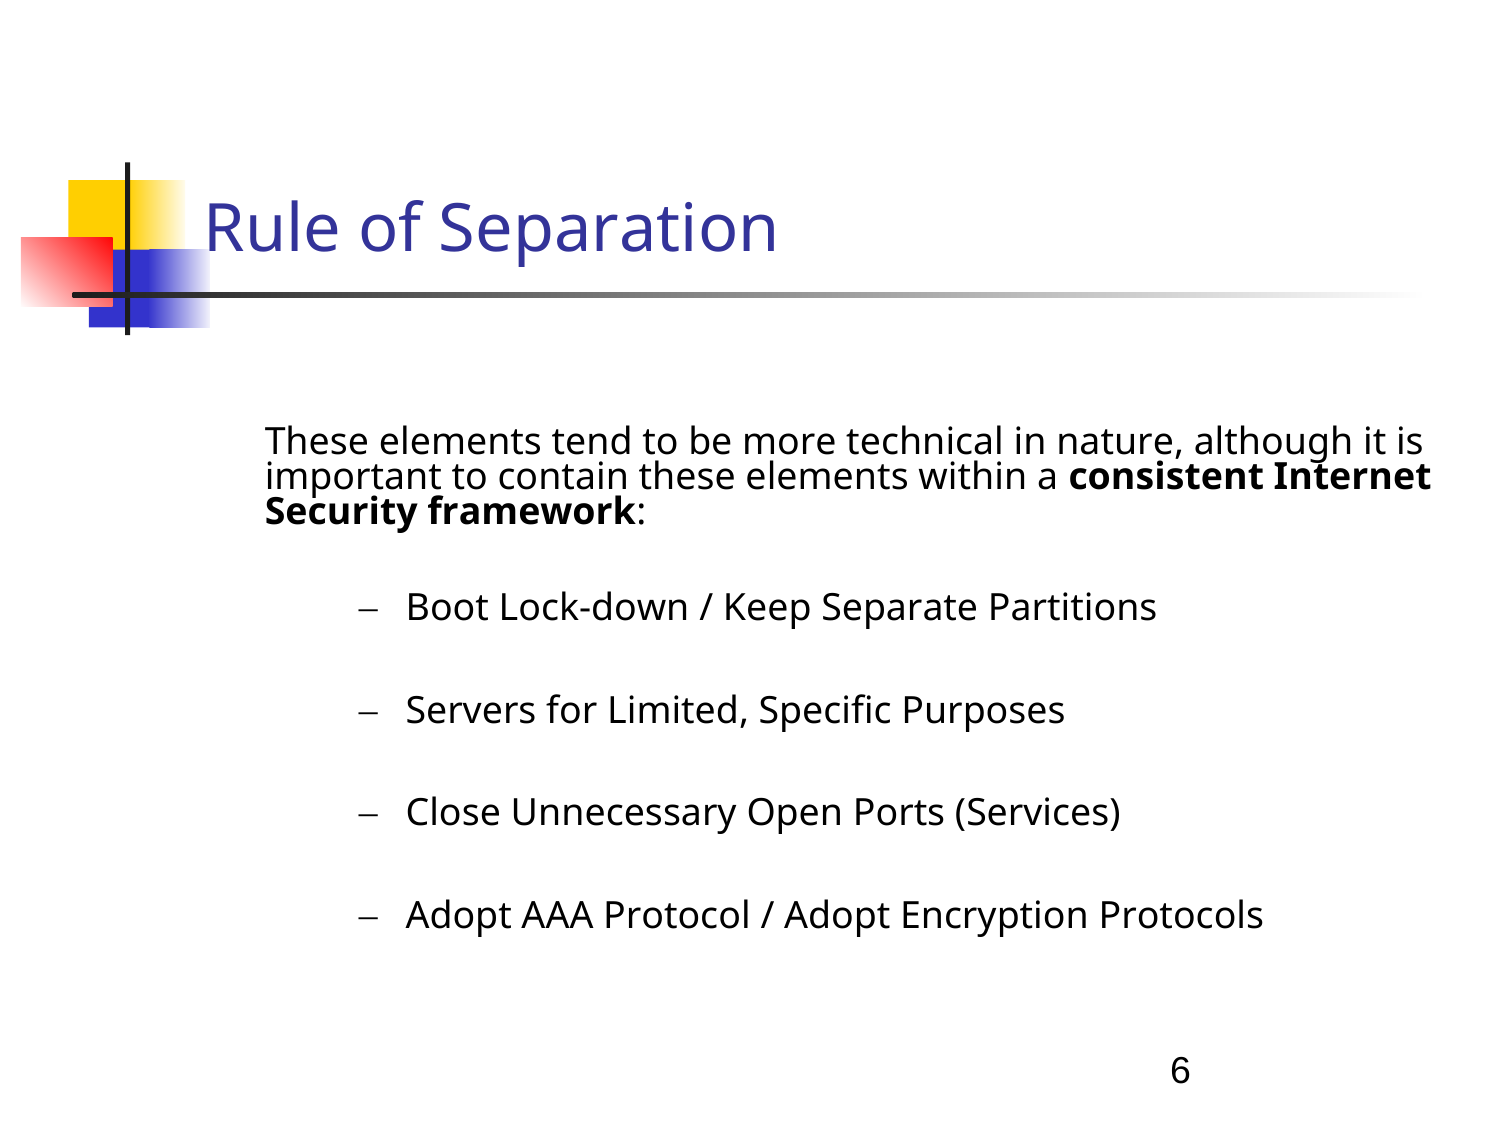

# Rule of Separation
These elements tend to be more technical in nature, although it is important to contain these elements within a consistent Internet Security framework:
Boot Lock-down / Keep Separate Partitions
Servers for Limited, Specific Purposes
Close Unnecessary Open Ports (Services)
Adopt AAA Protocol / Adopt Encryption Protocols
6